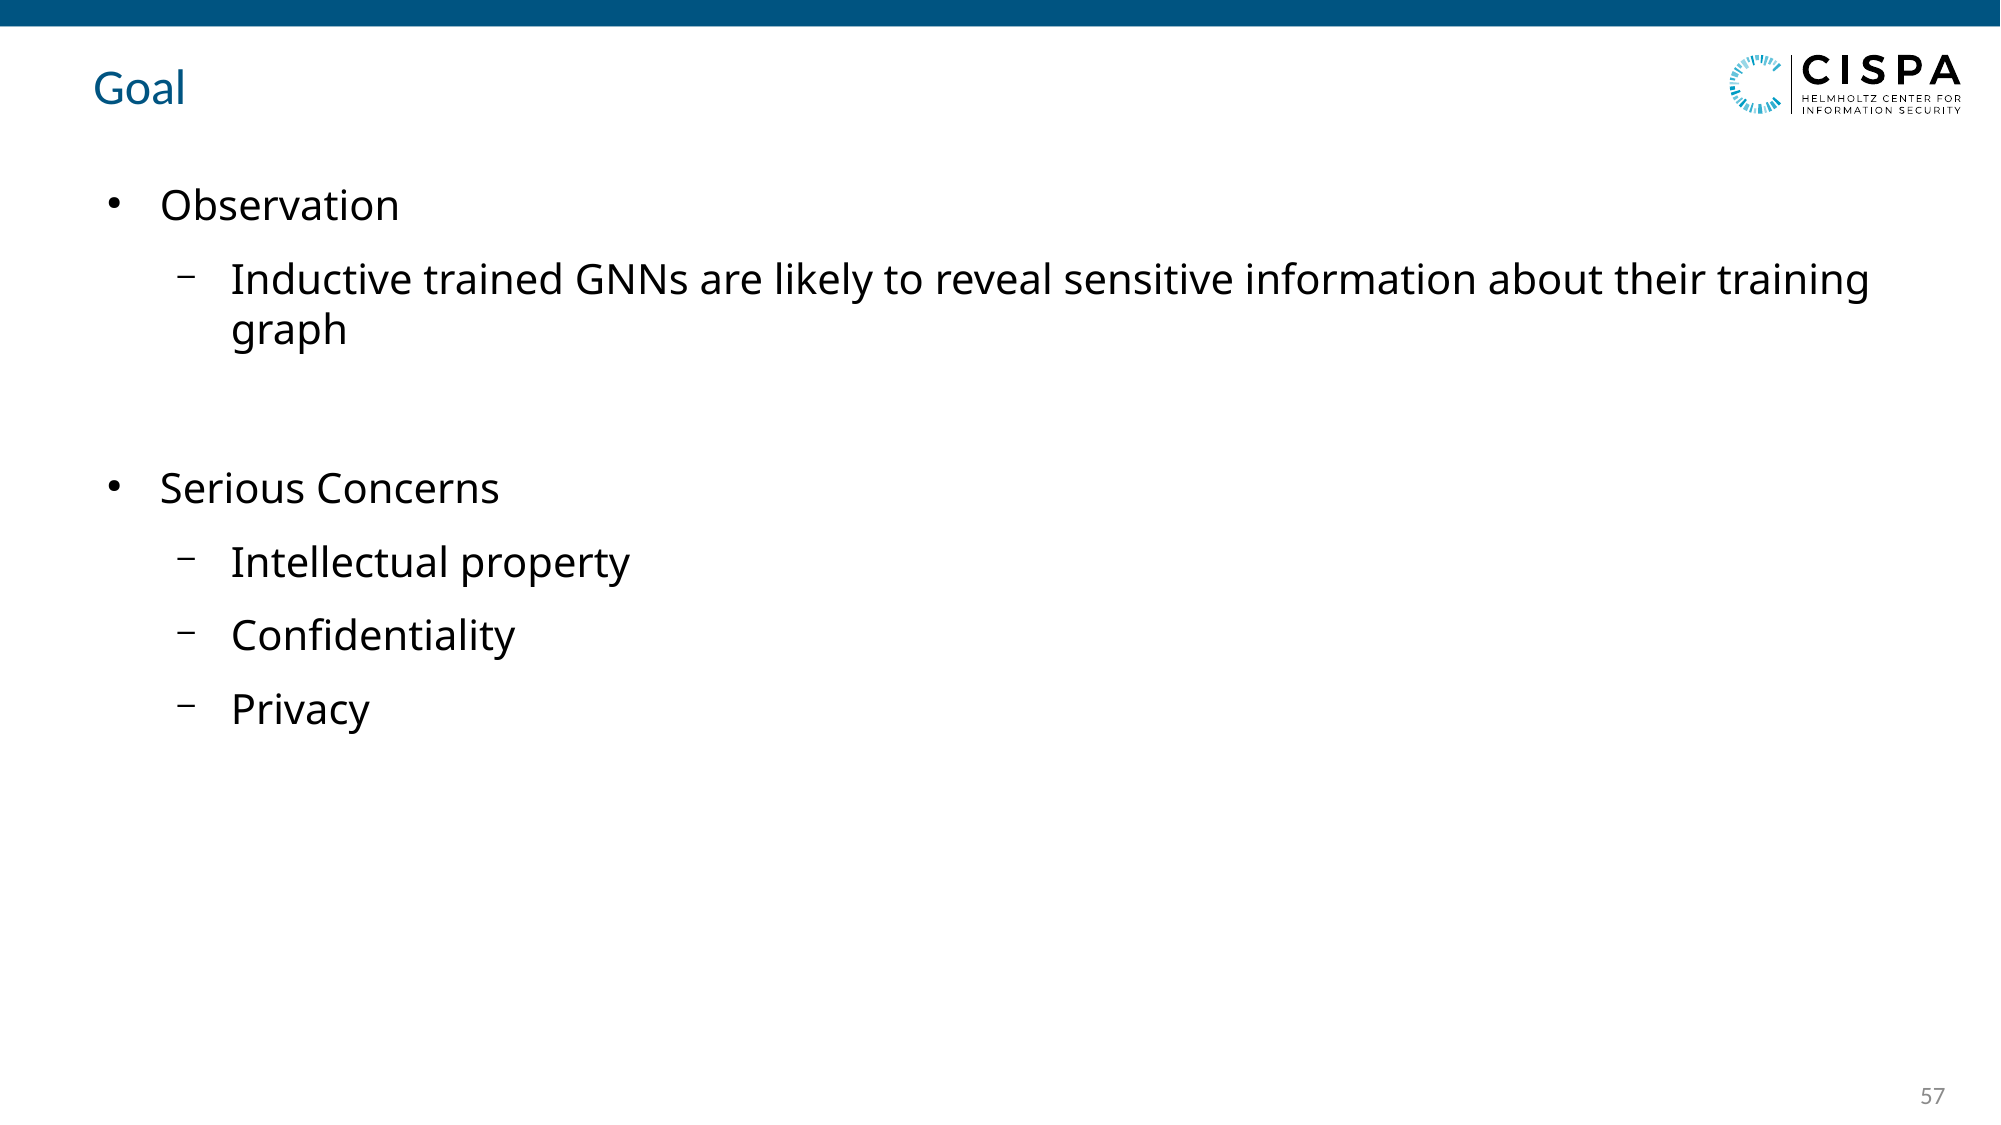

# Goal
Observation
Inductive trained GNNs are likely to reveal sensitive information about their training graph
Serious Concerns
Intellectual property
Confidentiality
Privacy